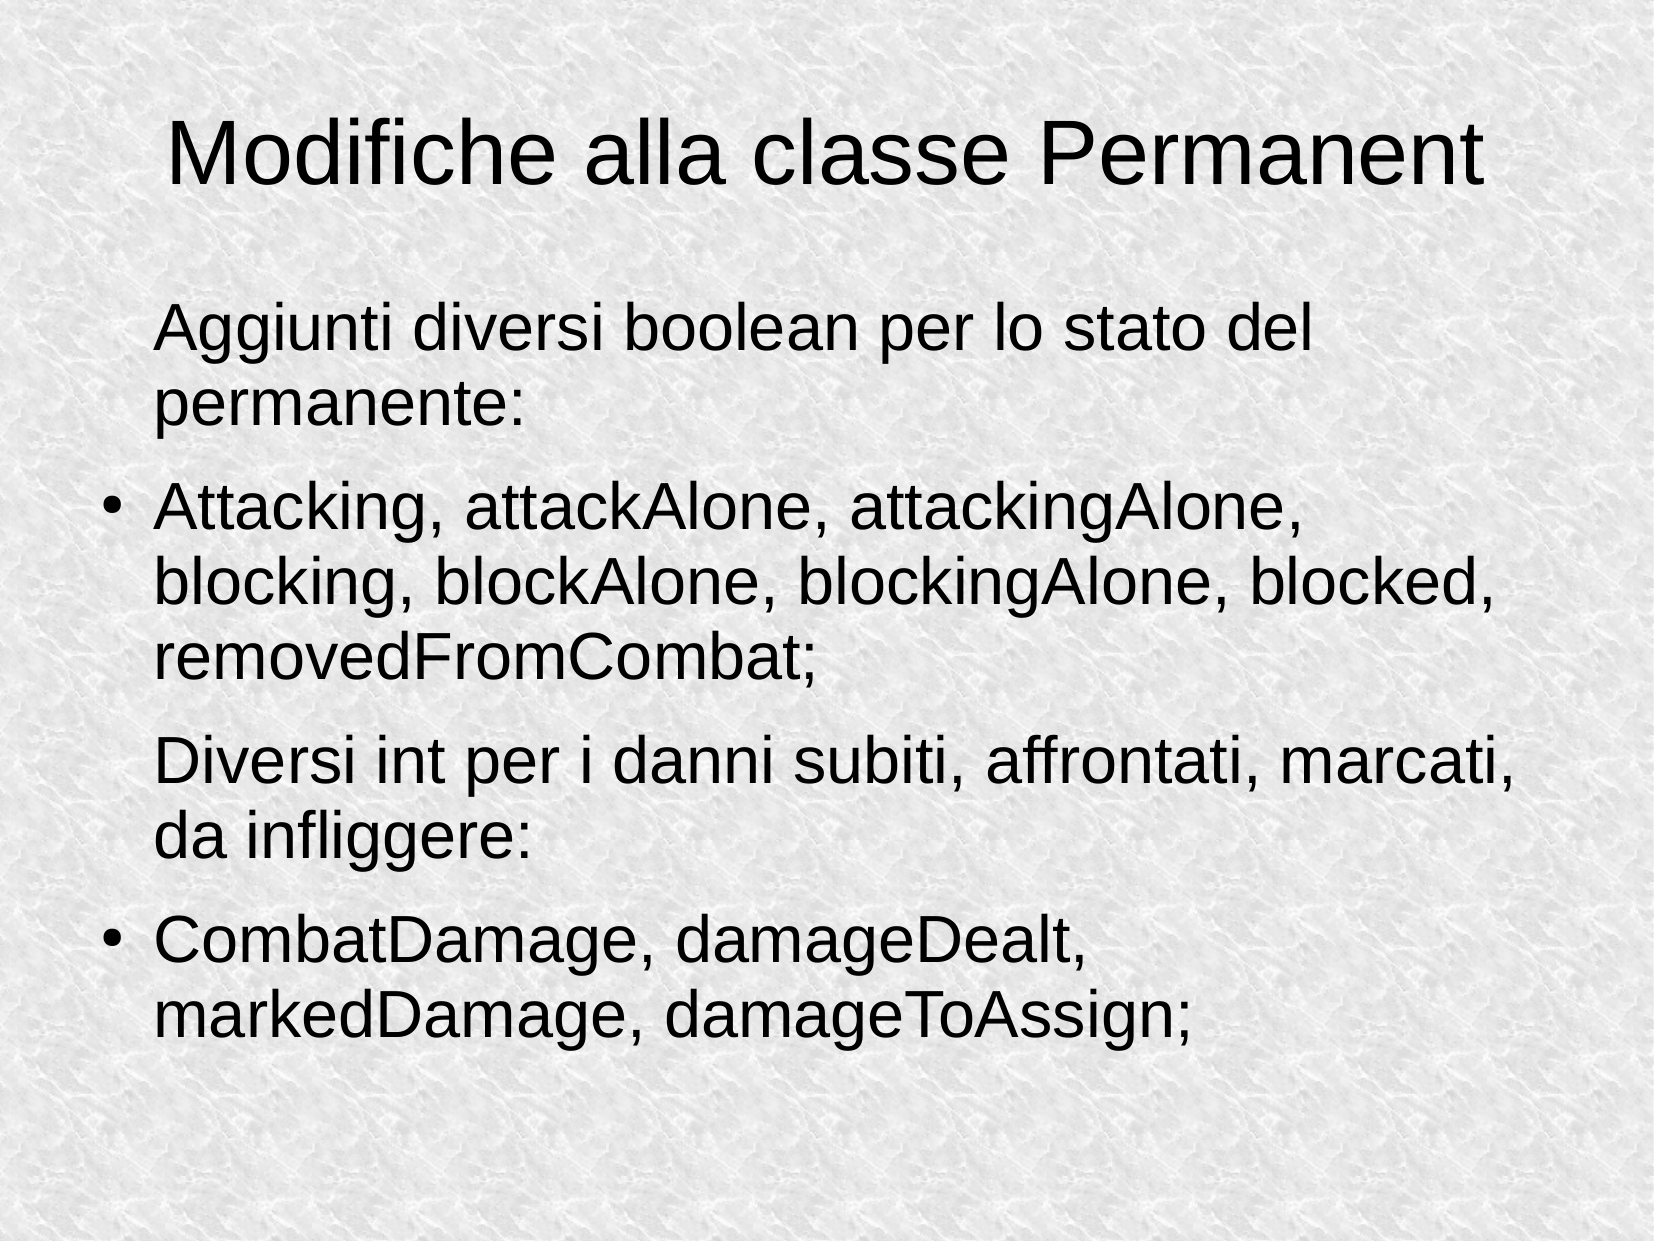

# Modifiche alla classe Permanent
Aggiunti diversi boolean per lo stato del permanente:
Attacking, attackAlone, attackingAlone, blocking, blockAlone, blockingAlone, blocked, removedFromCombat;
Diversi int per i danni subiti, affrontati, marcati, da infliggere:
CombatDamage, damageDealt, markedDamage, damageToAssign;